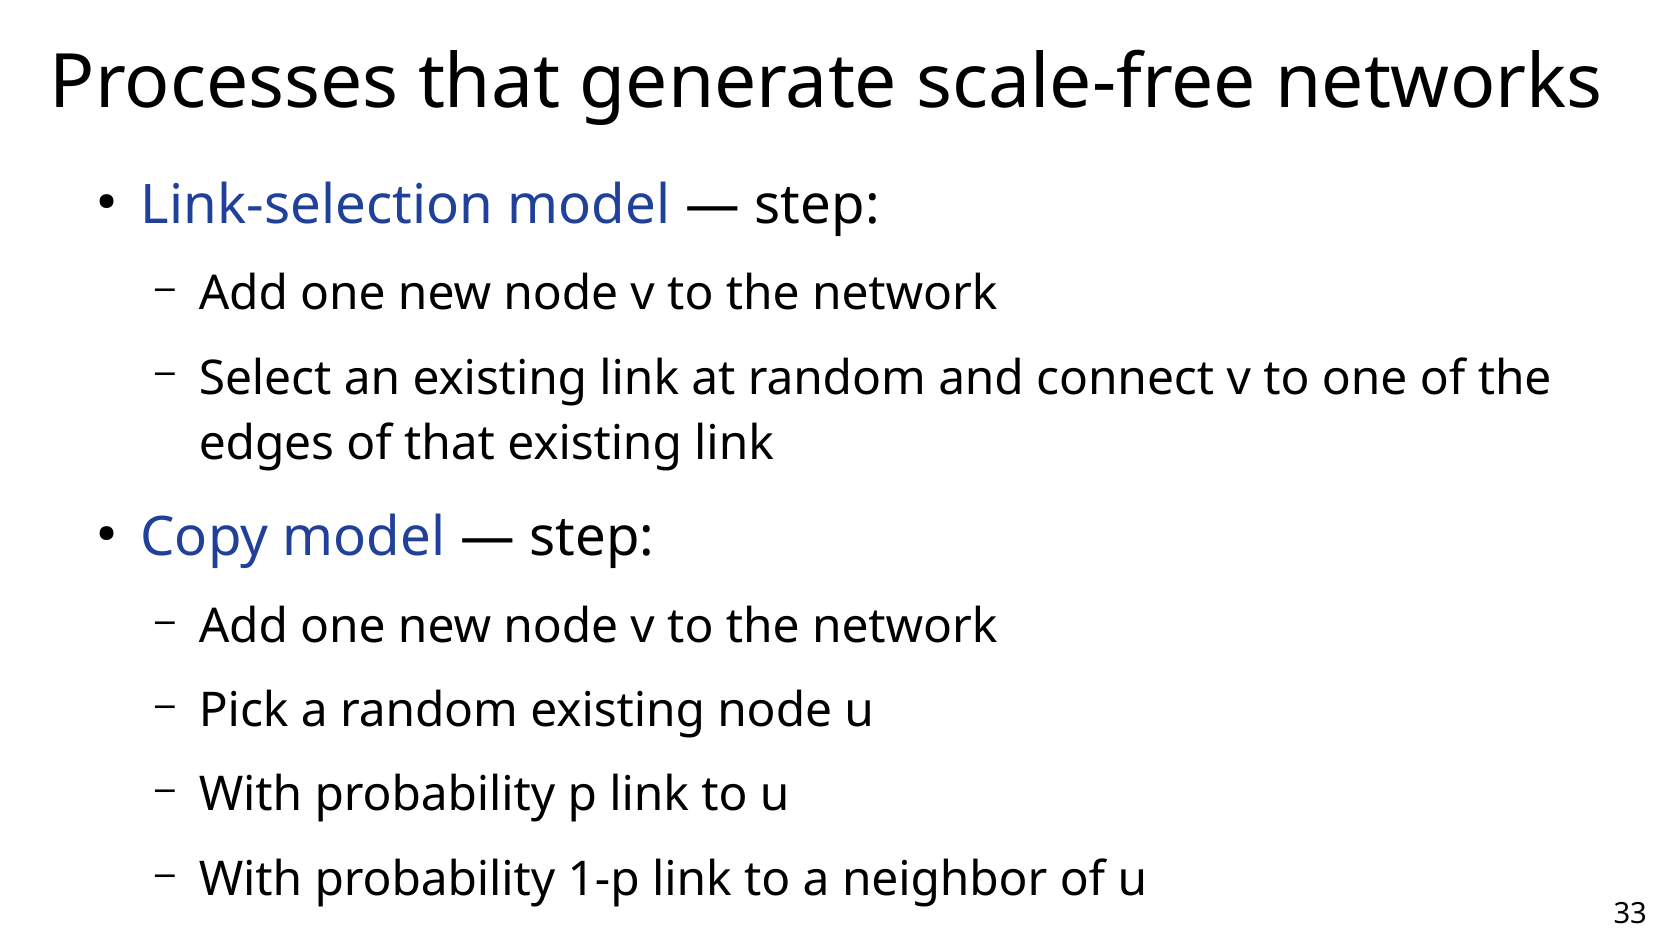

# Processes that generate scale-free networks
Link-selection model — step:
Add one new node v to the network
Select an existing link at random and connect v to one of the edges of that existing link
Copy model ­— step:
Add one new node v to the network
Pick a random existing node u
With probability p link to u
With probability 1-p link to a neighbor of u
33